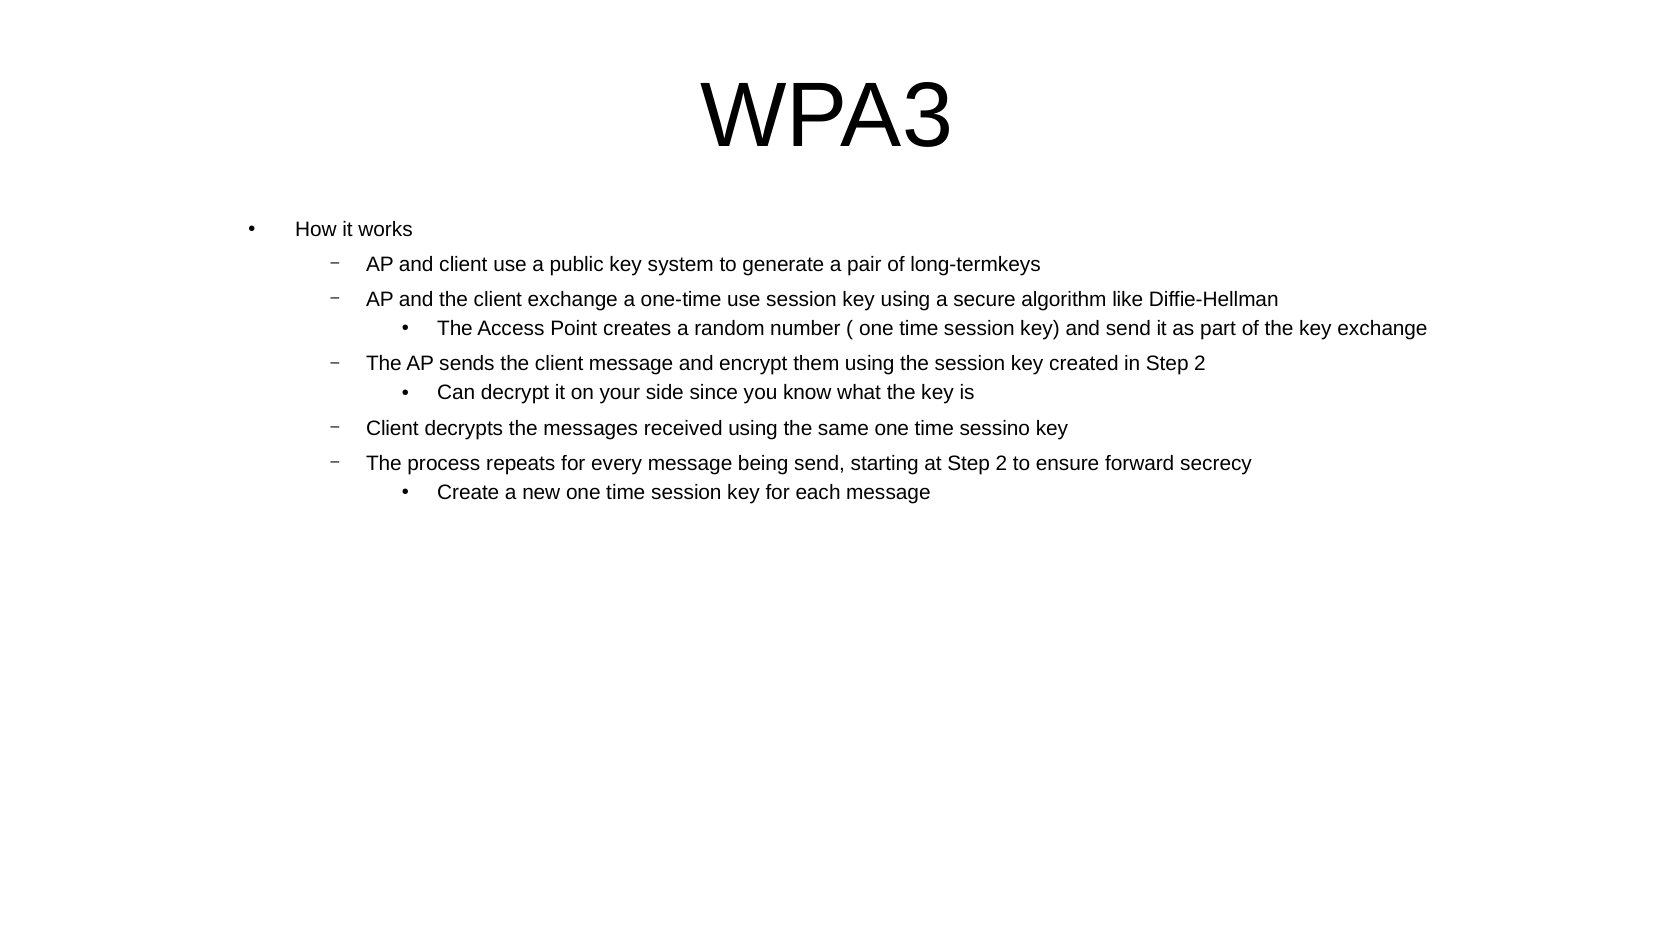

# WPA3
How it works
AP and client use a public key system to generate a pair of long-termkeys
AP and the client exchange a one-time use session key using a secure algorithm like Diffie-Hellman
The Access Point creates a random number ( one time session key) and send it as part of the key exchange
The AP sends the client message and encrypt them using the session key created in Step 2
Can decrypt it on your side since you know what the key is
Client decrypts the messages received using the same one time sessino key
The process repeats for every message being send, starting at Step 2 to ensure forward secrecy
Create a new one time session key for each message